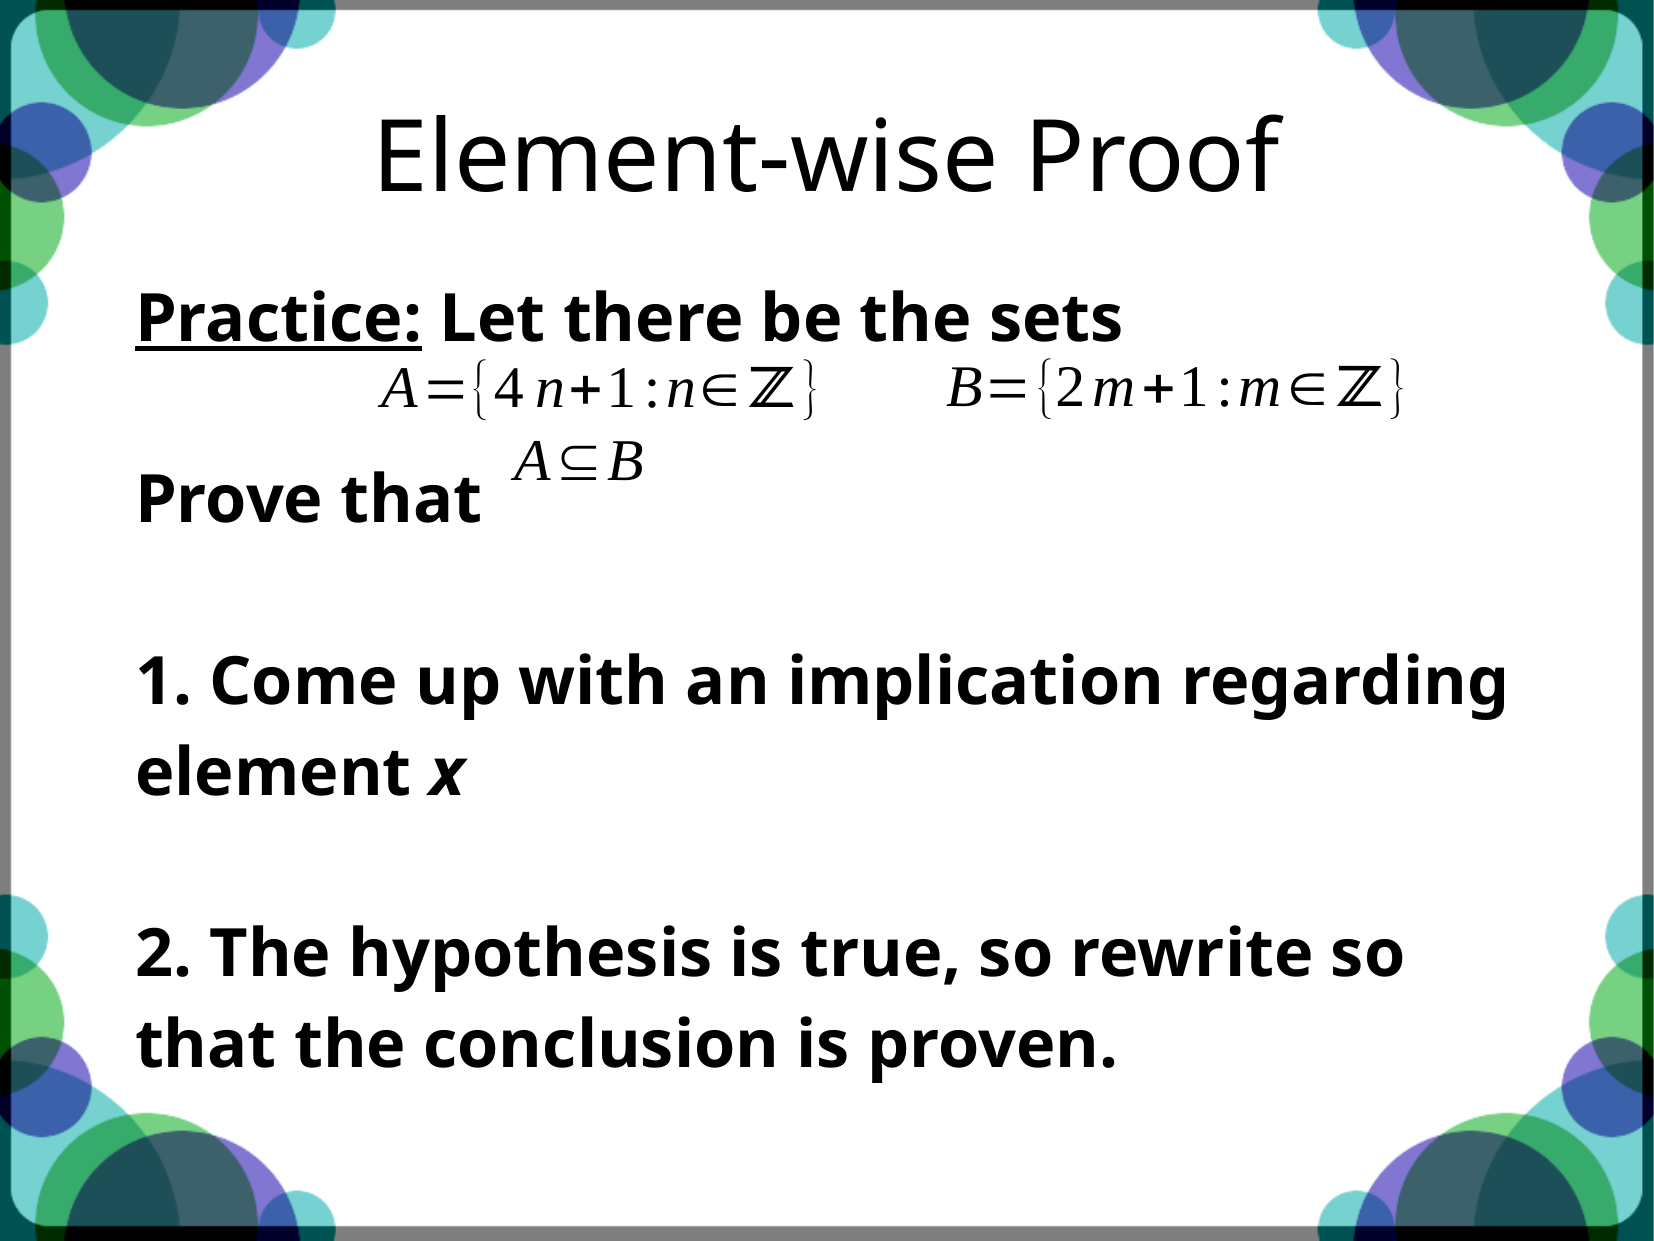

# Element-wise Proof
Practice: Let there be the sets
Prove that
1. Come up with an implication regarding element x
2. The hypothesis is true, so rewrite so that the conclusion is proven.